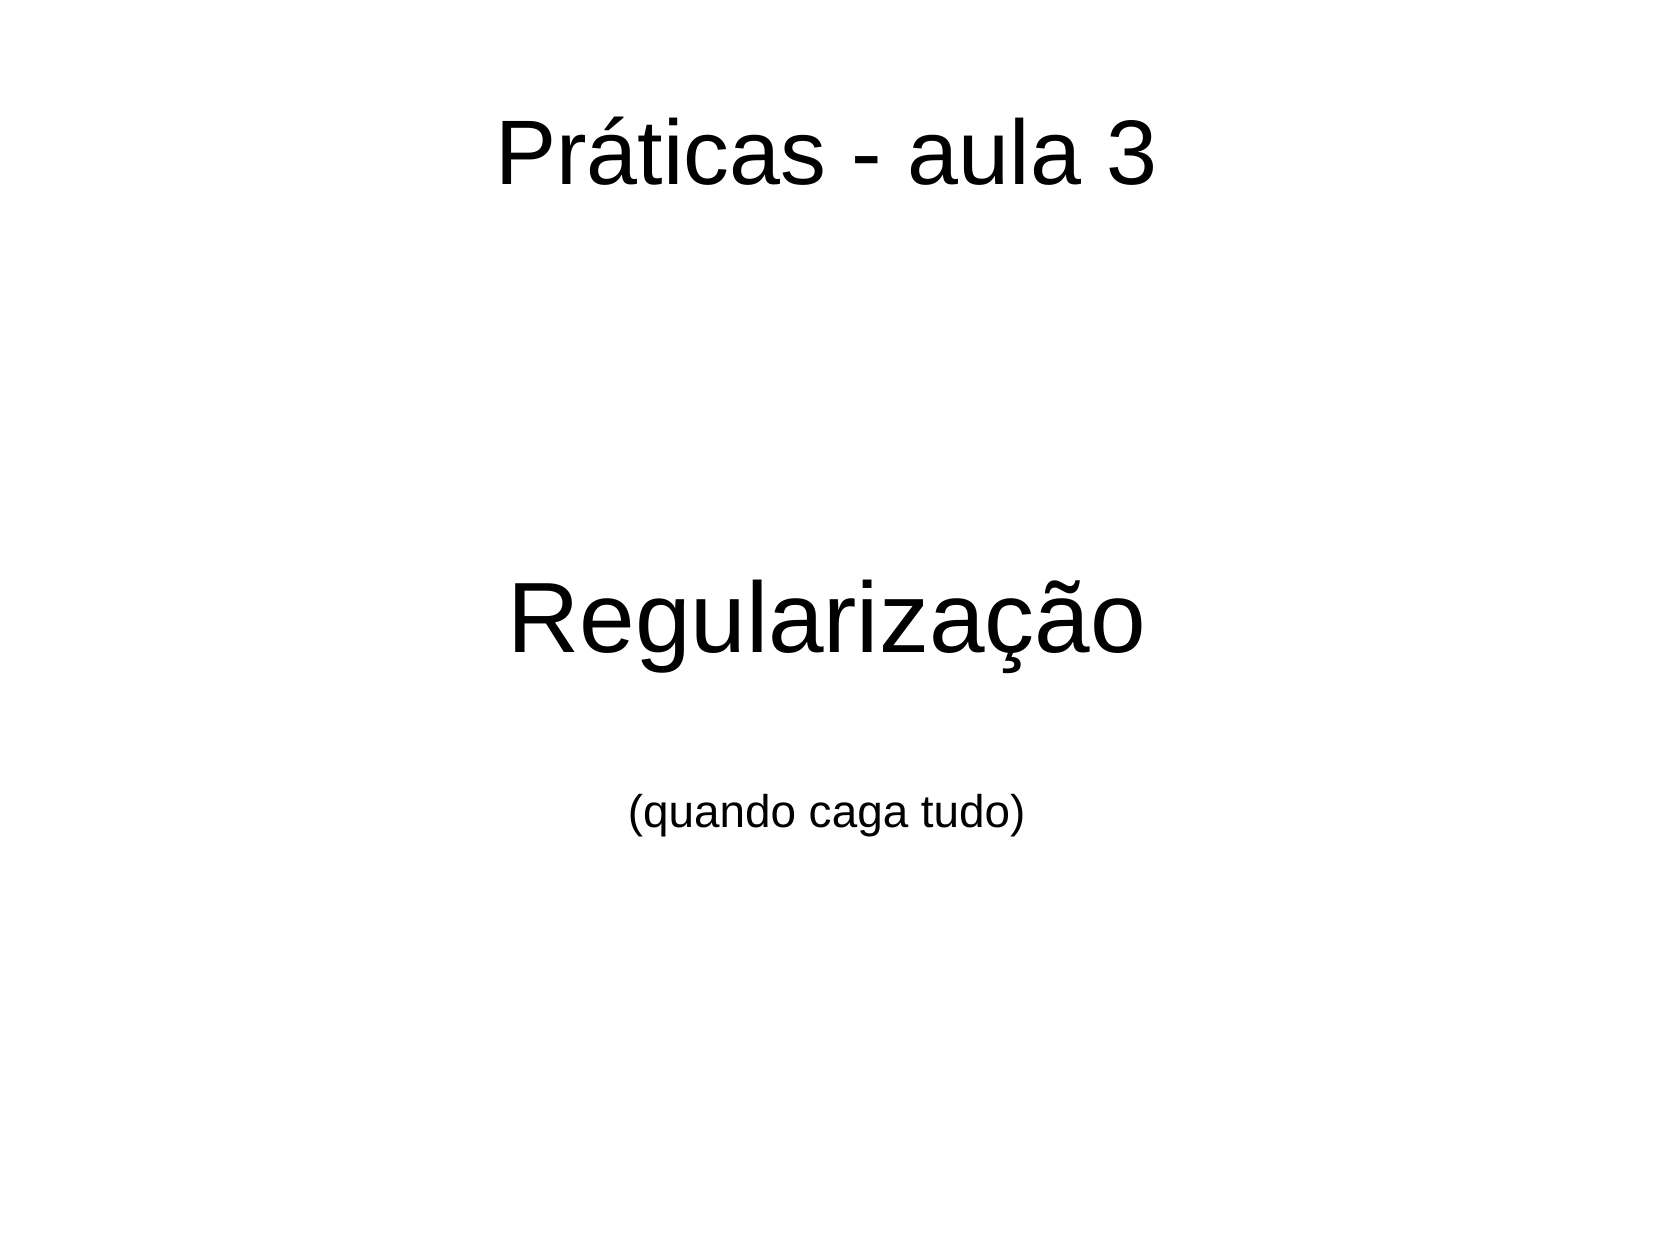

# Práticas - aula 3
Regularização
(quando caga tudo)